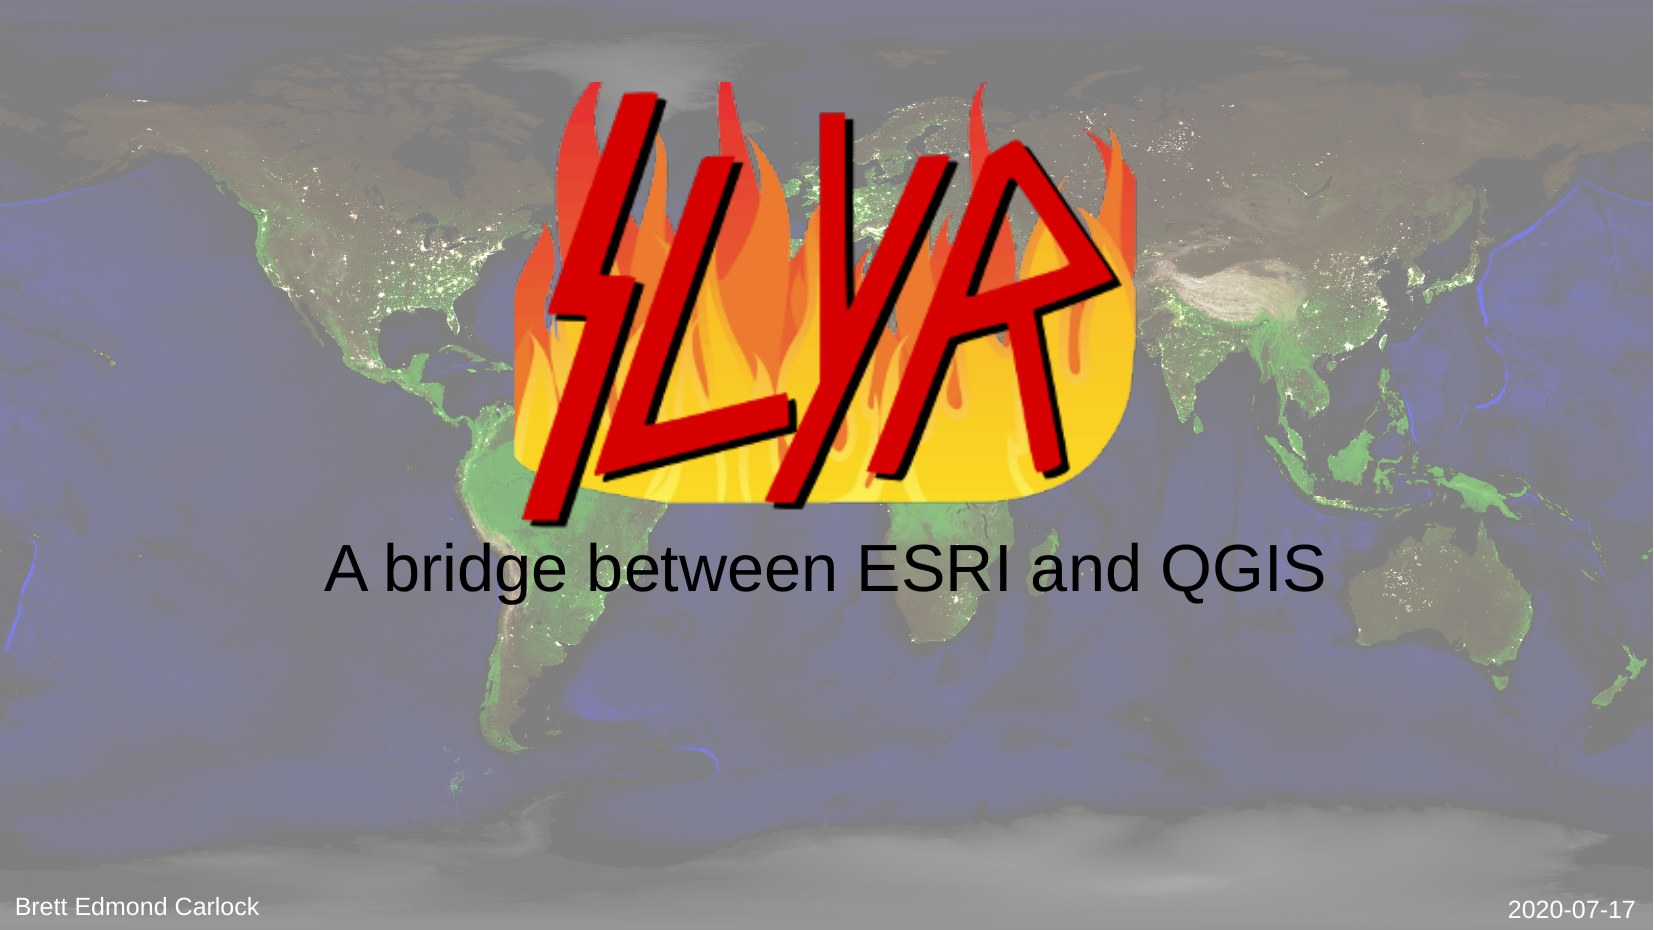

# A bridge between ESRI and QGIS
Brett Edmond Carlock
2020-07-17